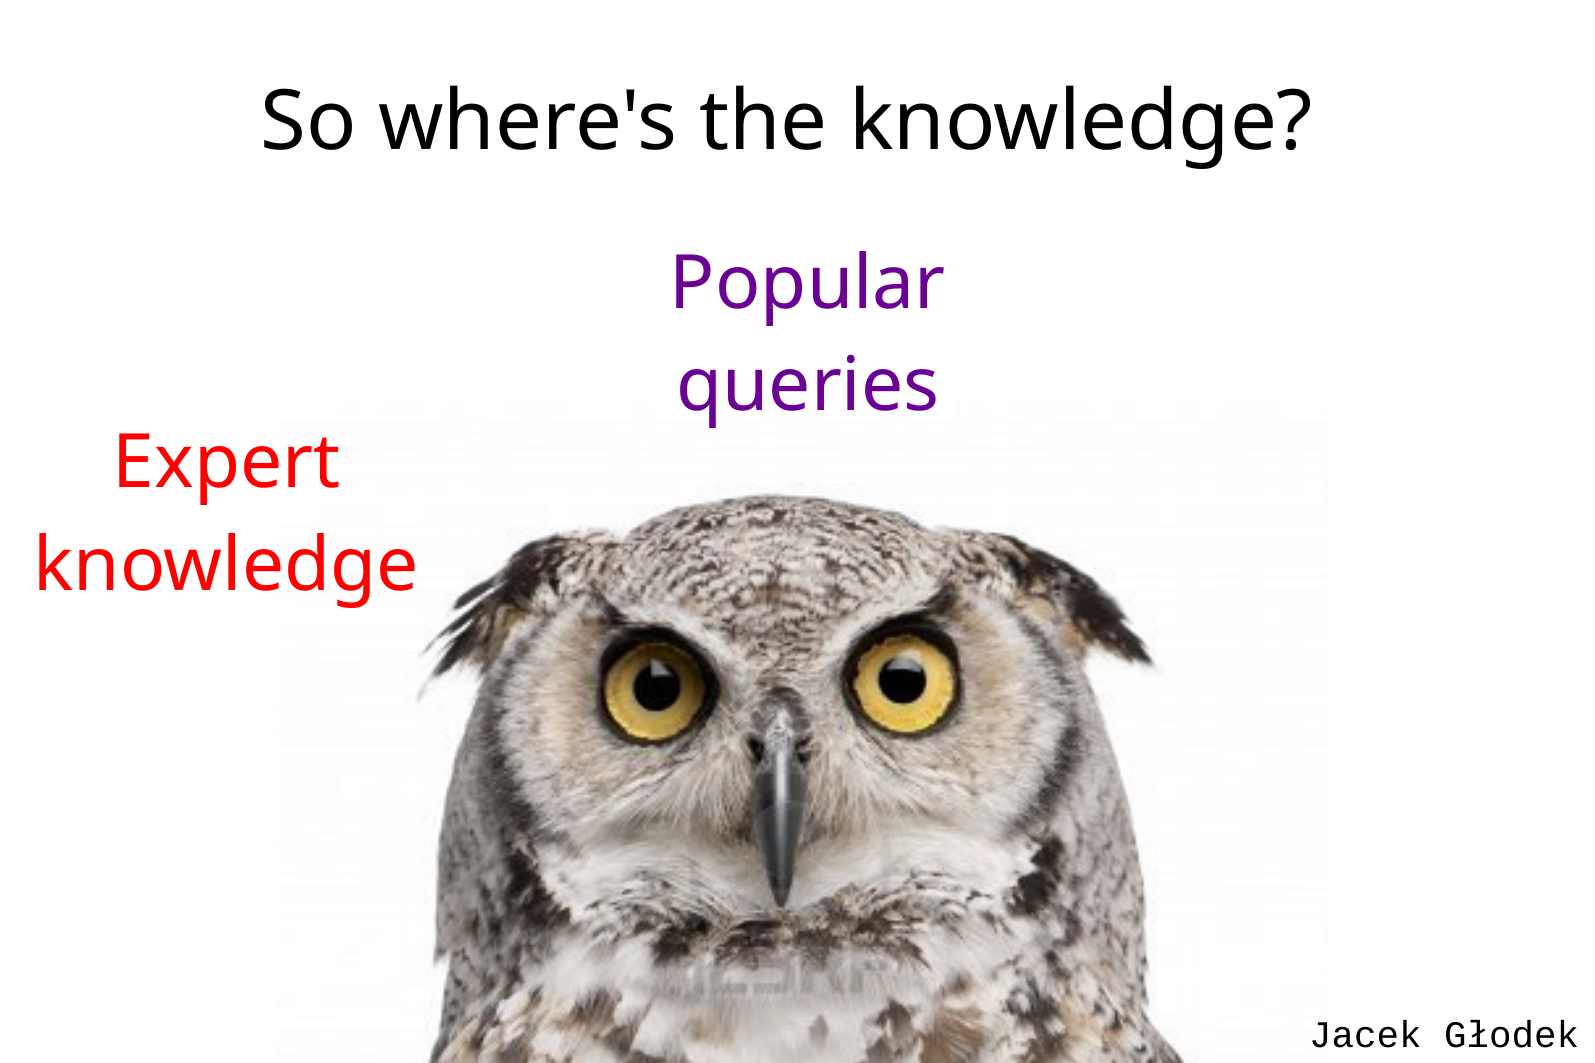

So where's the knowledge?
Popular queries
Expert knowledge
Jacek Głodek